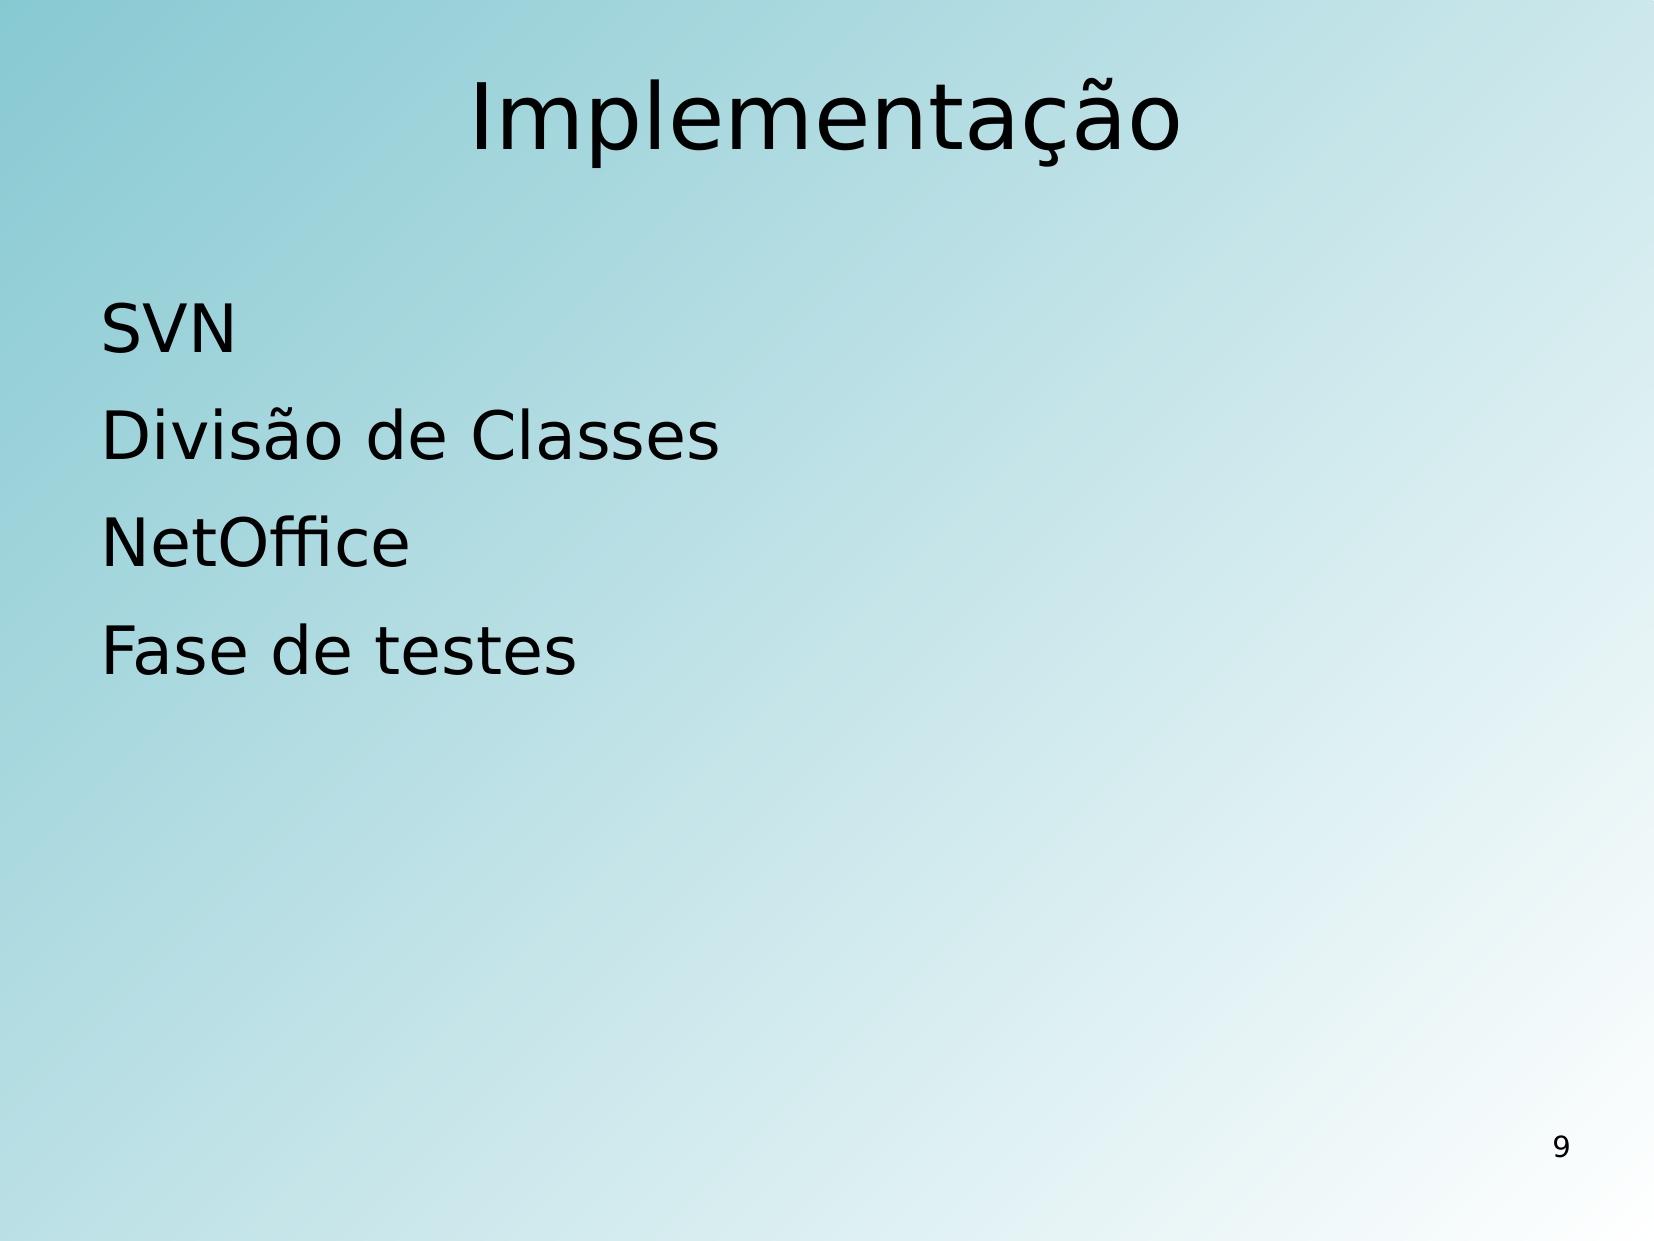

# Implementação
SVN
Divisão de Classes
NetOffice
Fase de testes
9